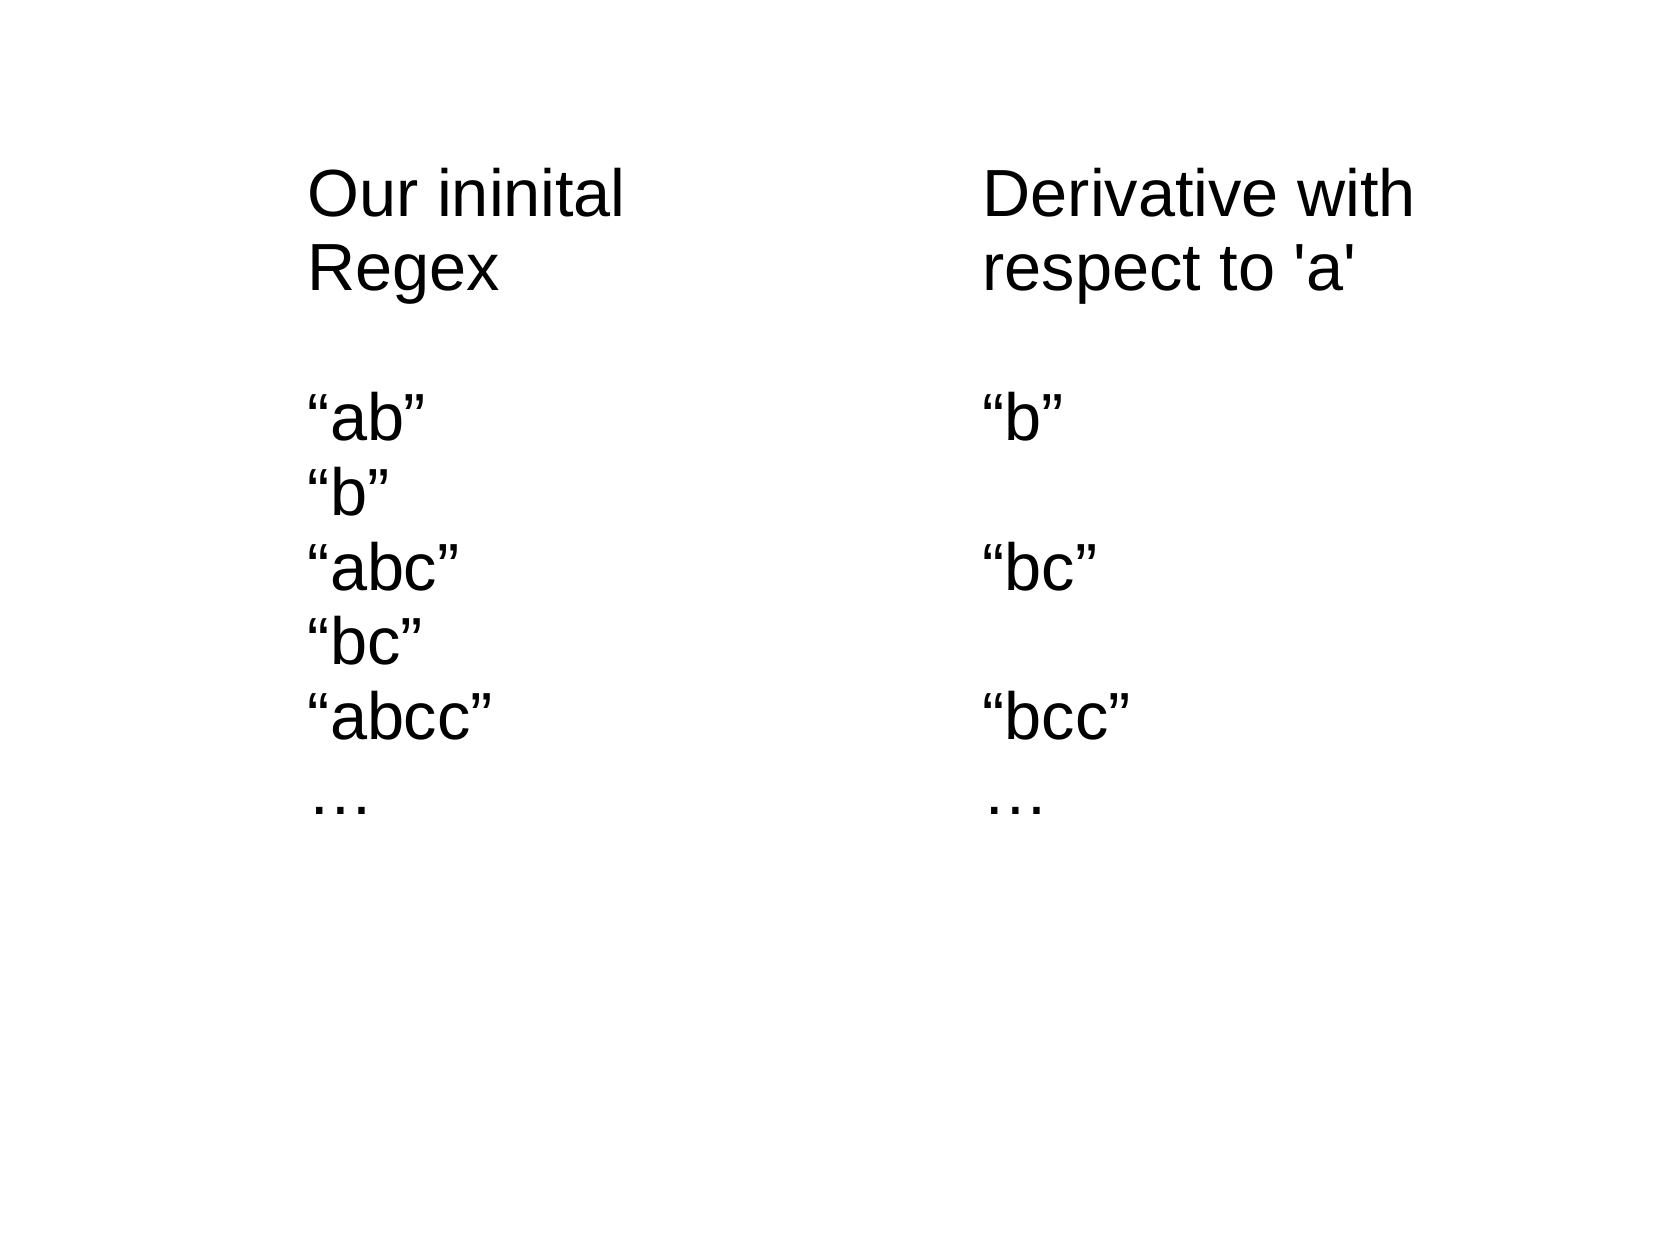

# Our ininital					Derivative with
			Regex							respect to 'a'
			“ab”								“b”
 			“b”
			“abc”							“bc”
			“bc”
			“abcc”							“bcc”
			…									…